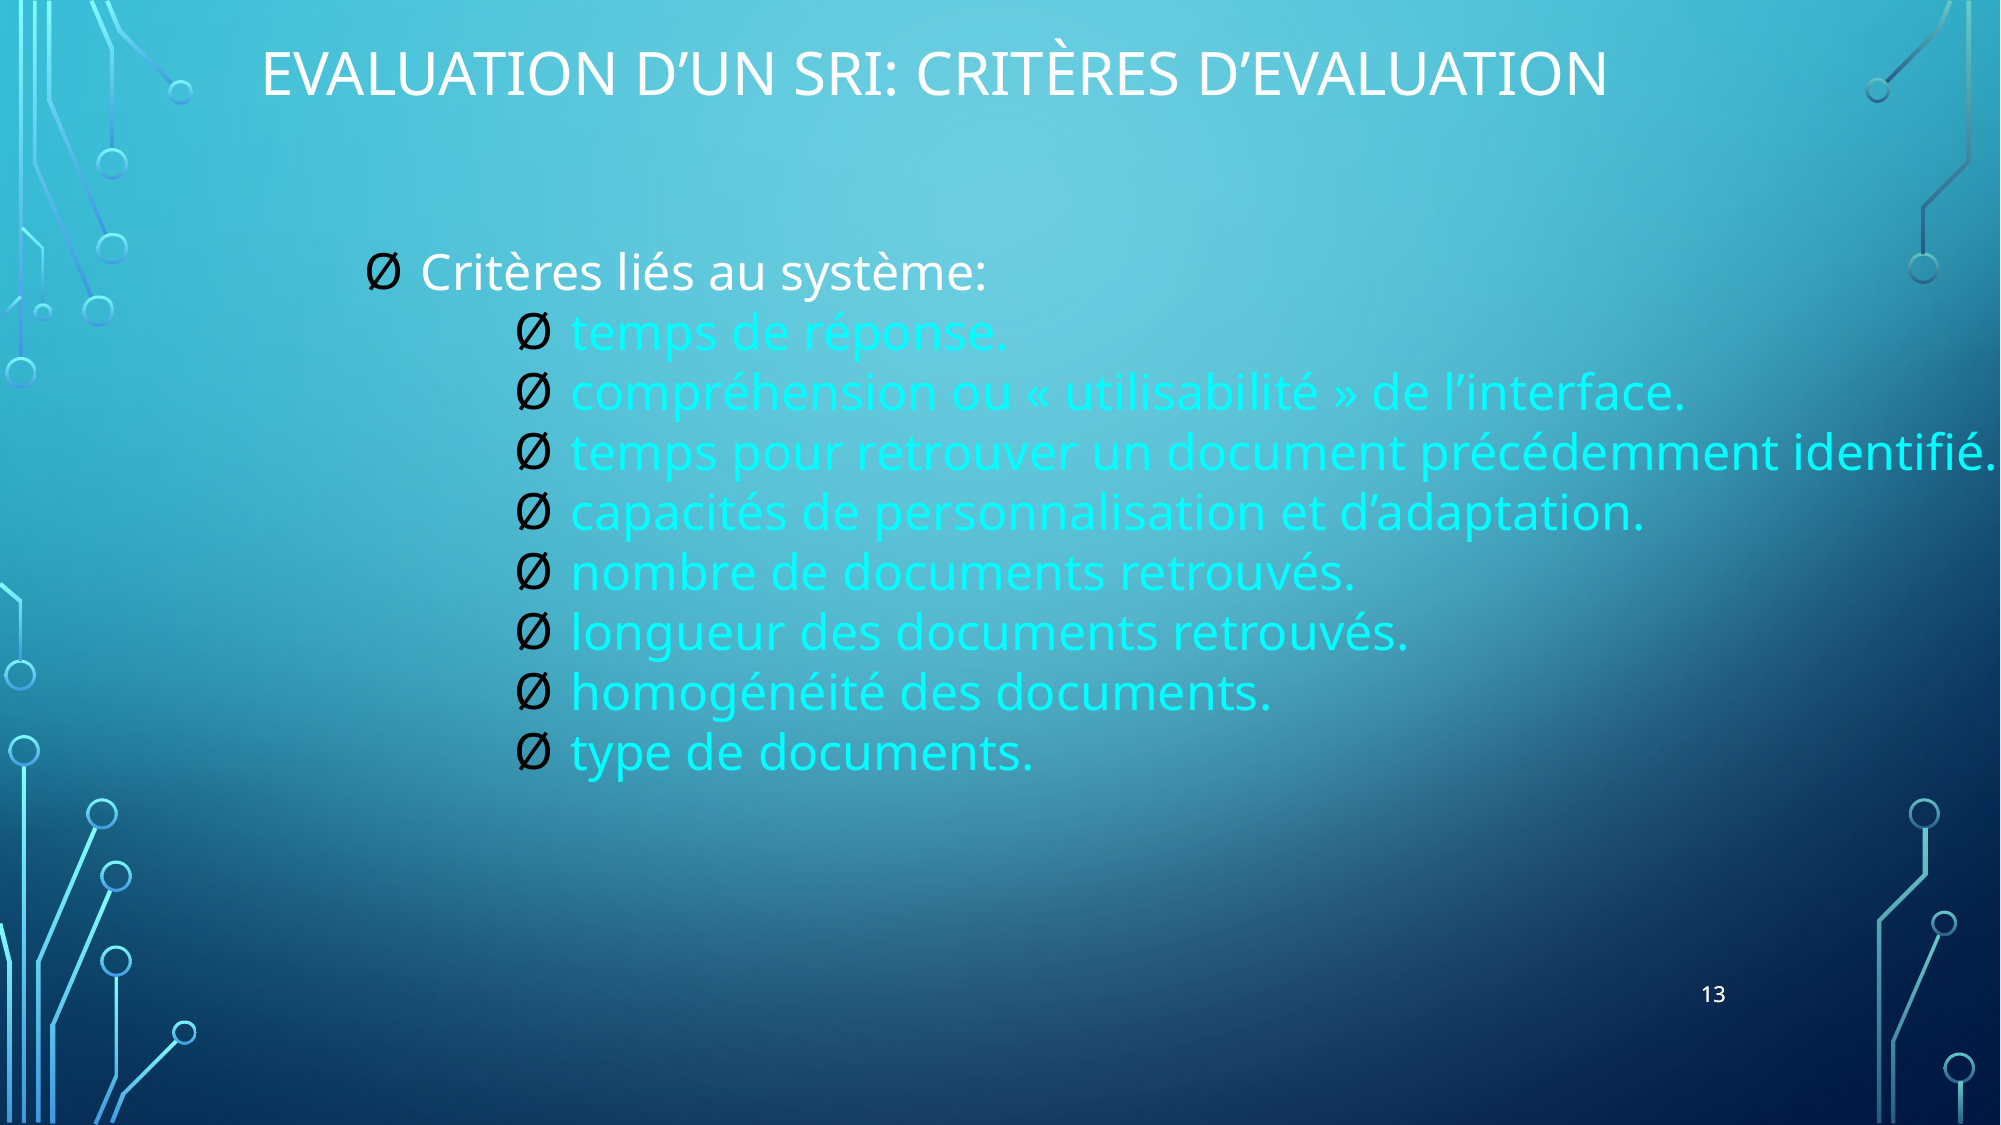

# Evaluation d’un sri: critères d’evaluation
Critères liés au système:
temps de réponse.
compréhension ou « utilisabilité » de l’interface.
temps pour retrouver un document précédemment identifié.
capacités de personnalisation et d’adaptation.
nombre de documents retrouvés.
longueur des documents retrouvés.
homogénéité des documents.
type de documents.